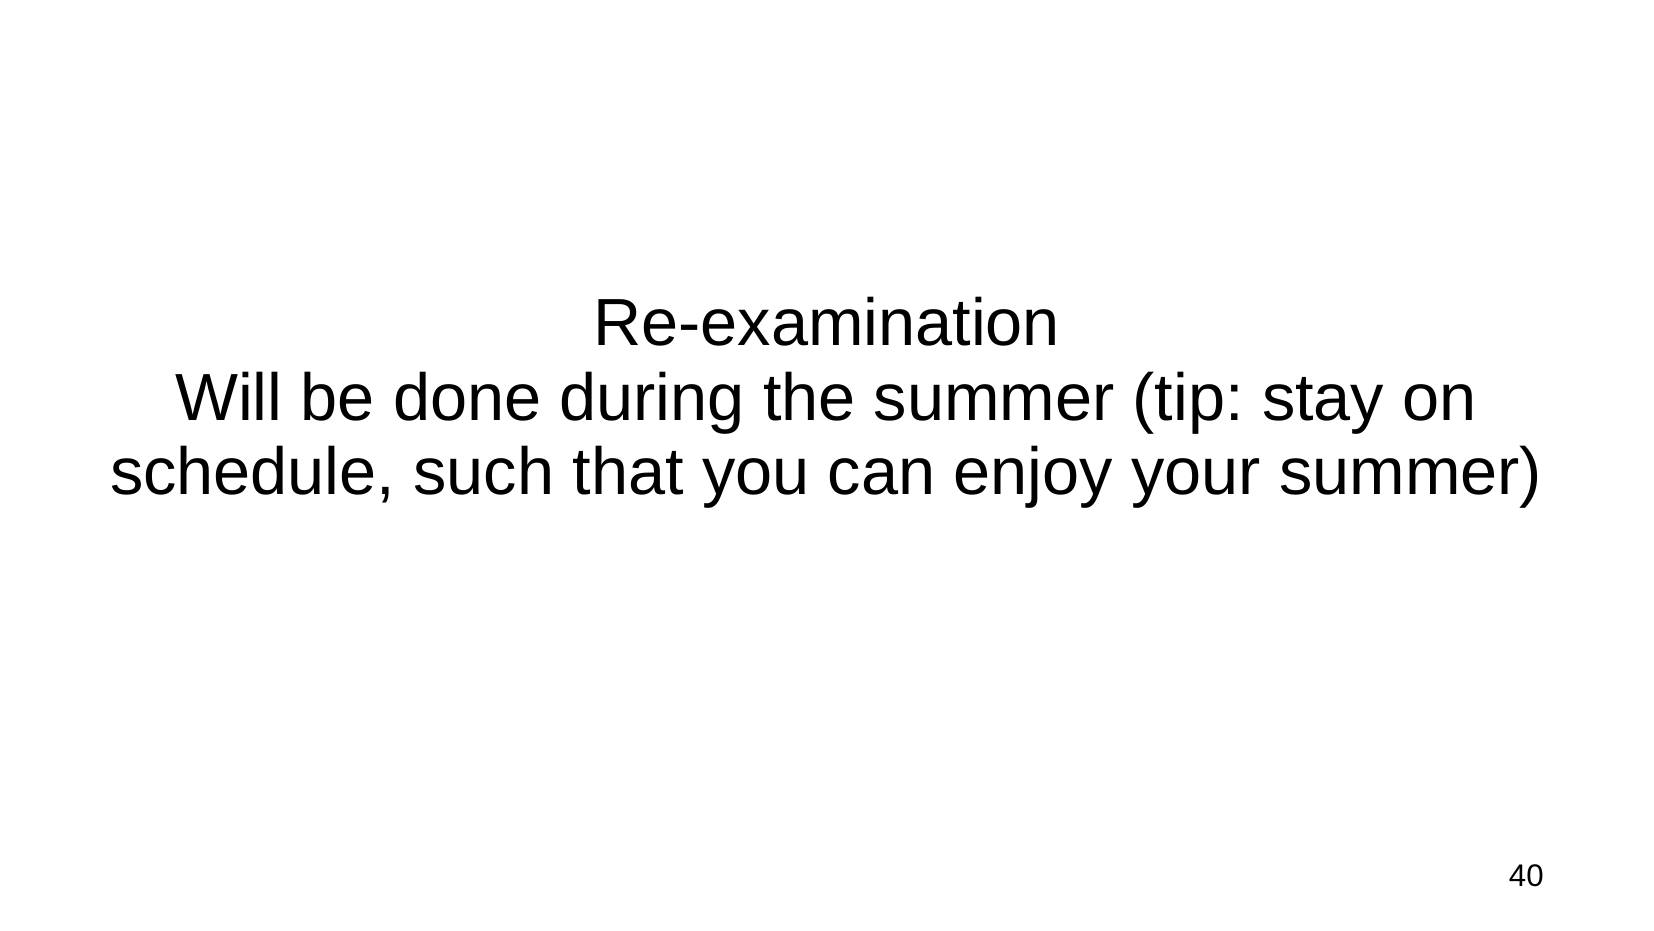

# Re-examination
Will be done during the summer (tip: stay on schedule, such that you can enjoy your summer)